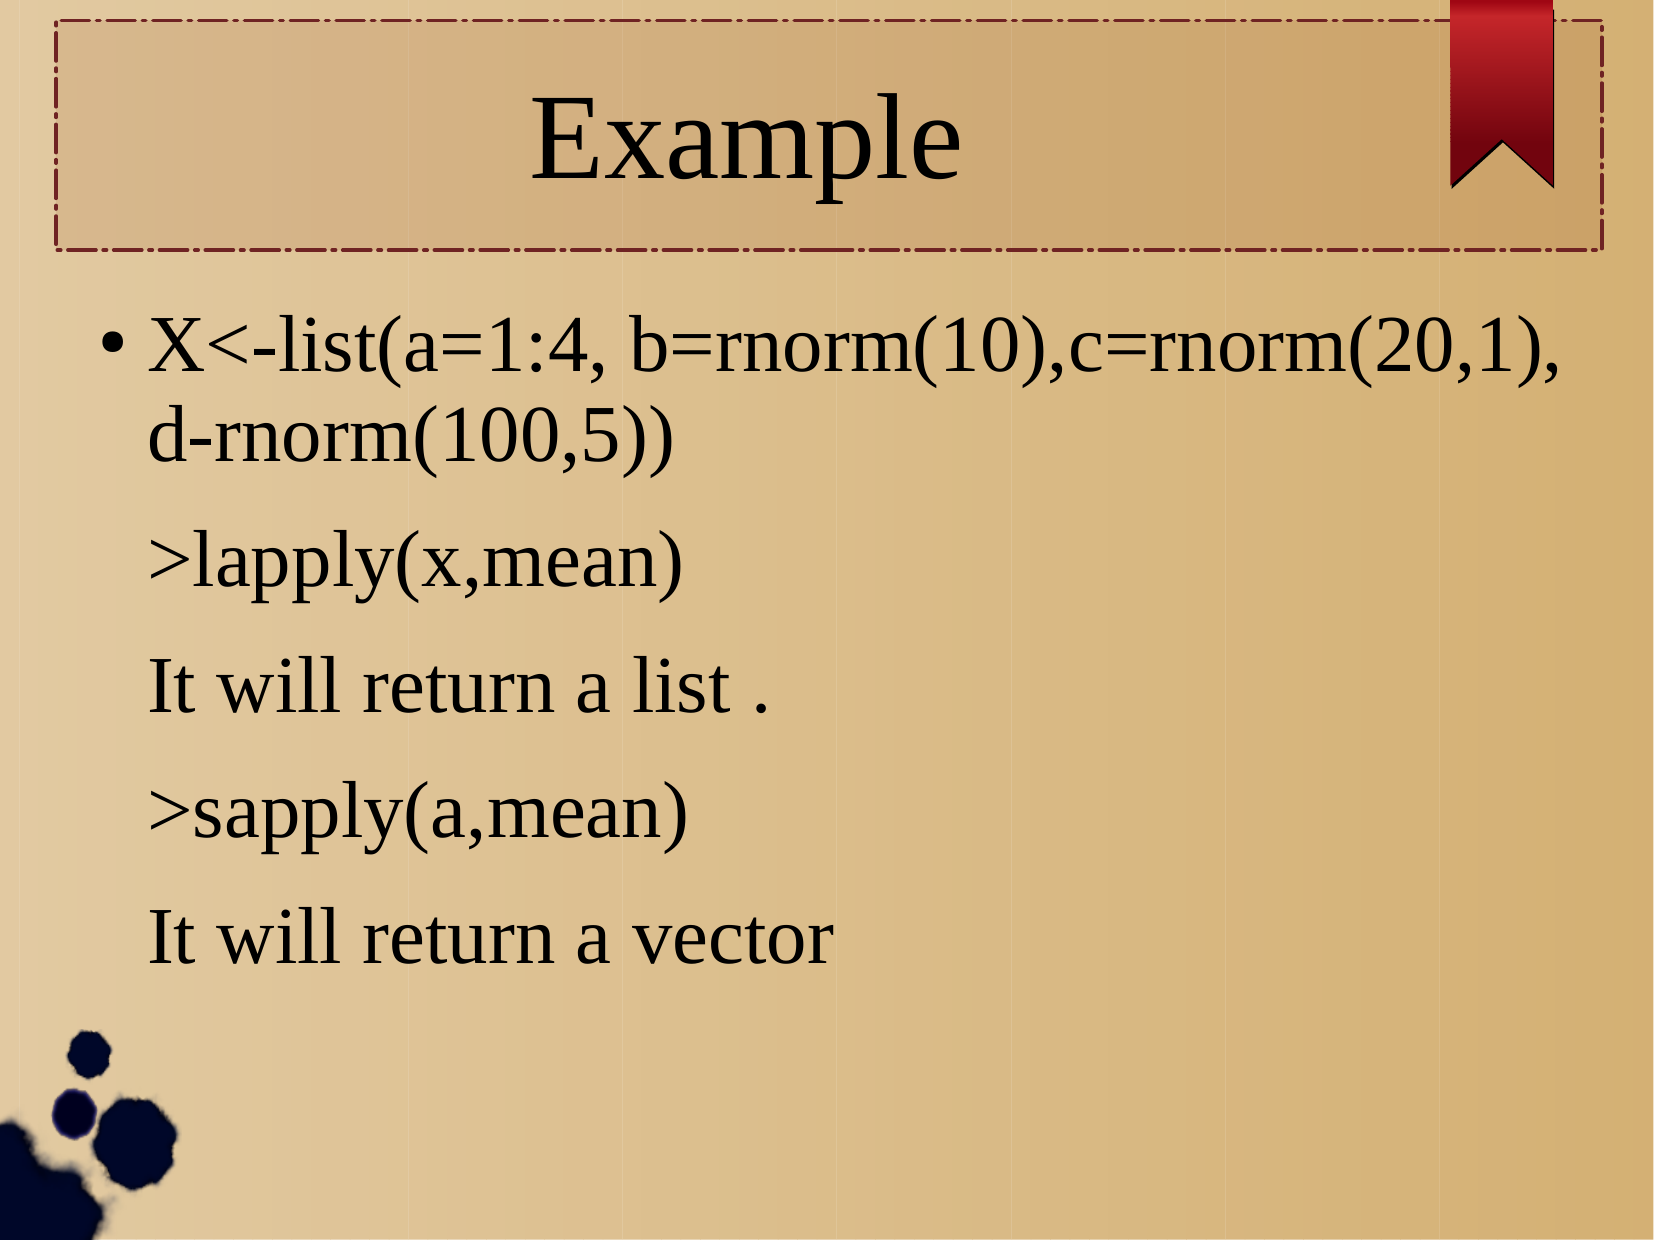

# Example
X<-list(a=1:4, b=rnorm(10),c=rnorm(20,1), d-rnorm(100,5))
>lapply(x,mean)
It will return a list .
>sapply(a,mean)
It will return a vector